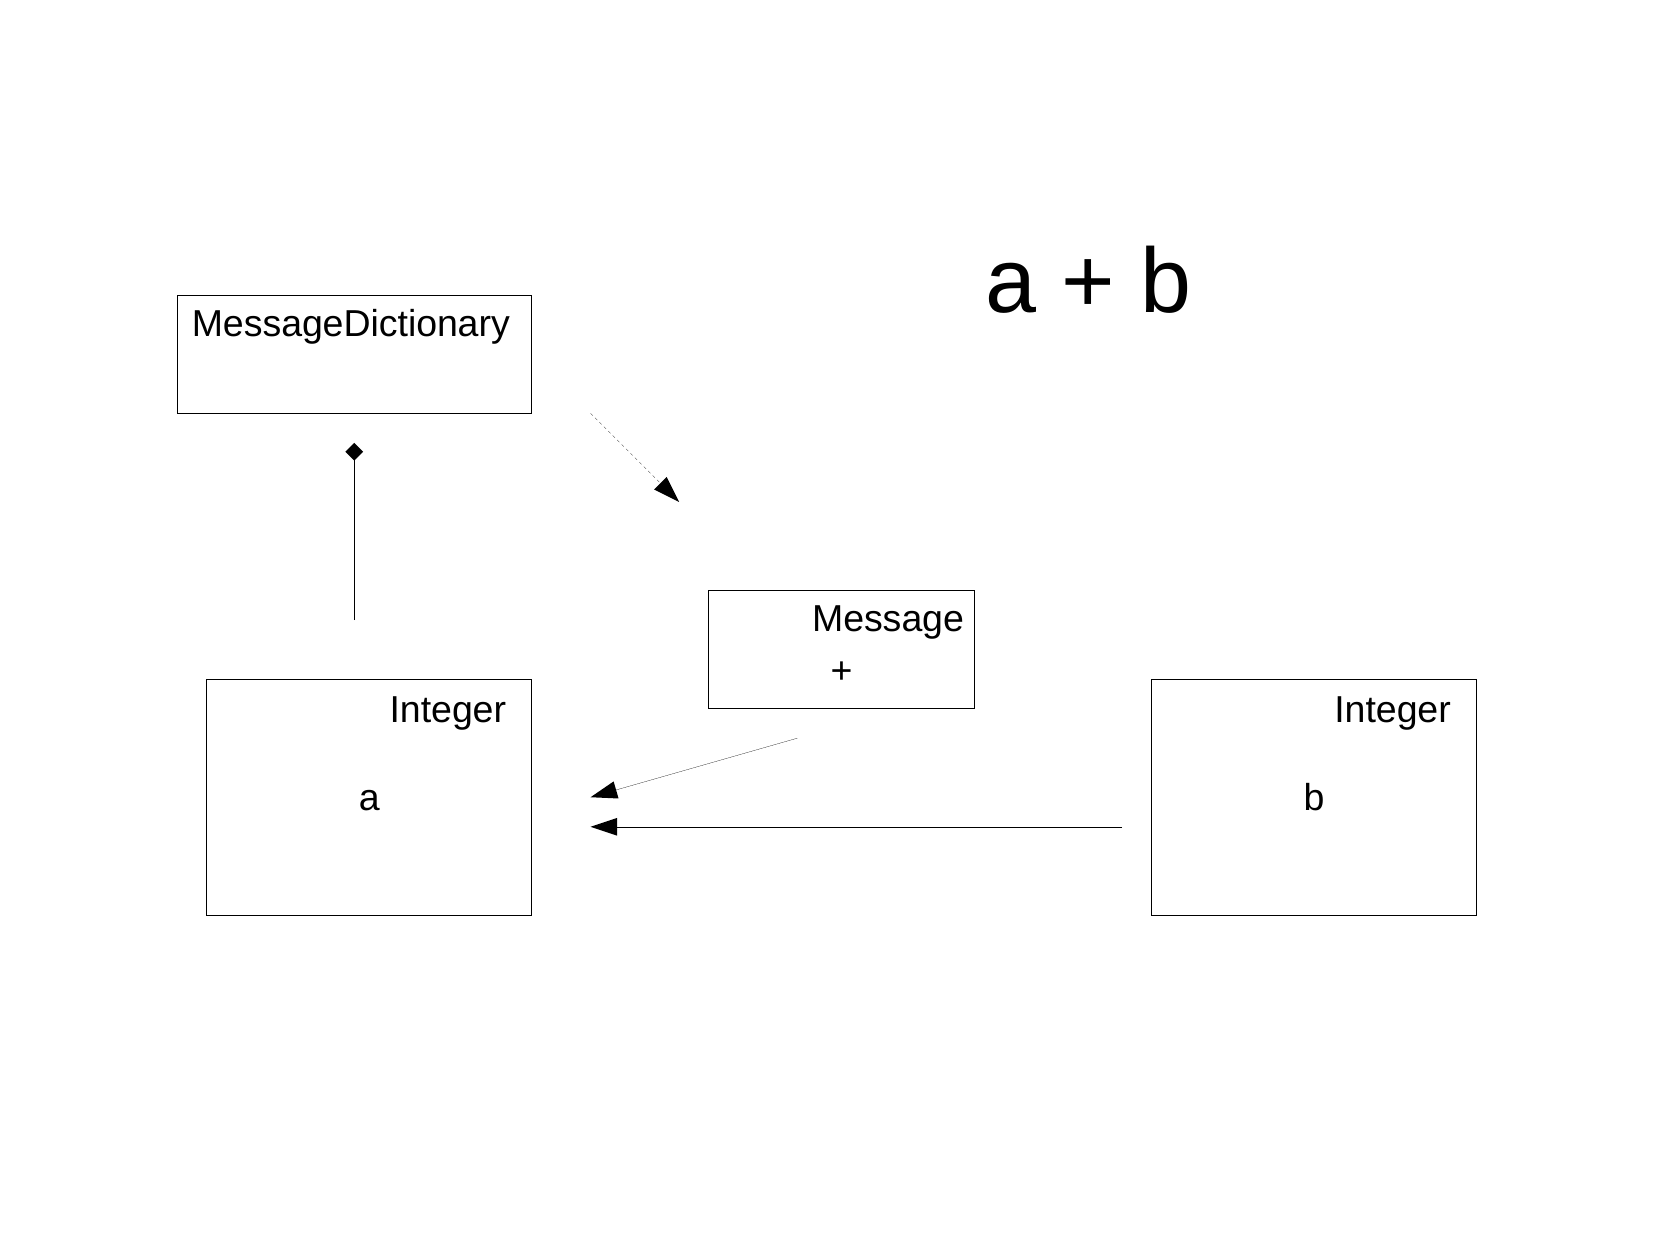

# a + b
MessageDictionary
+
Message
a
b
Integer
Integer